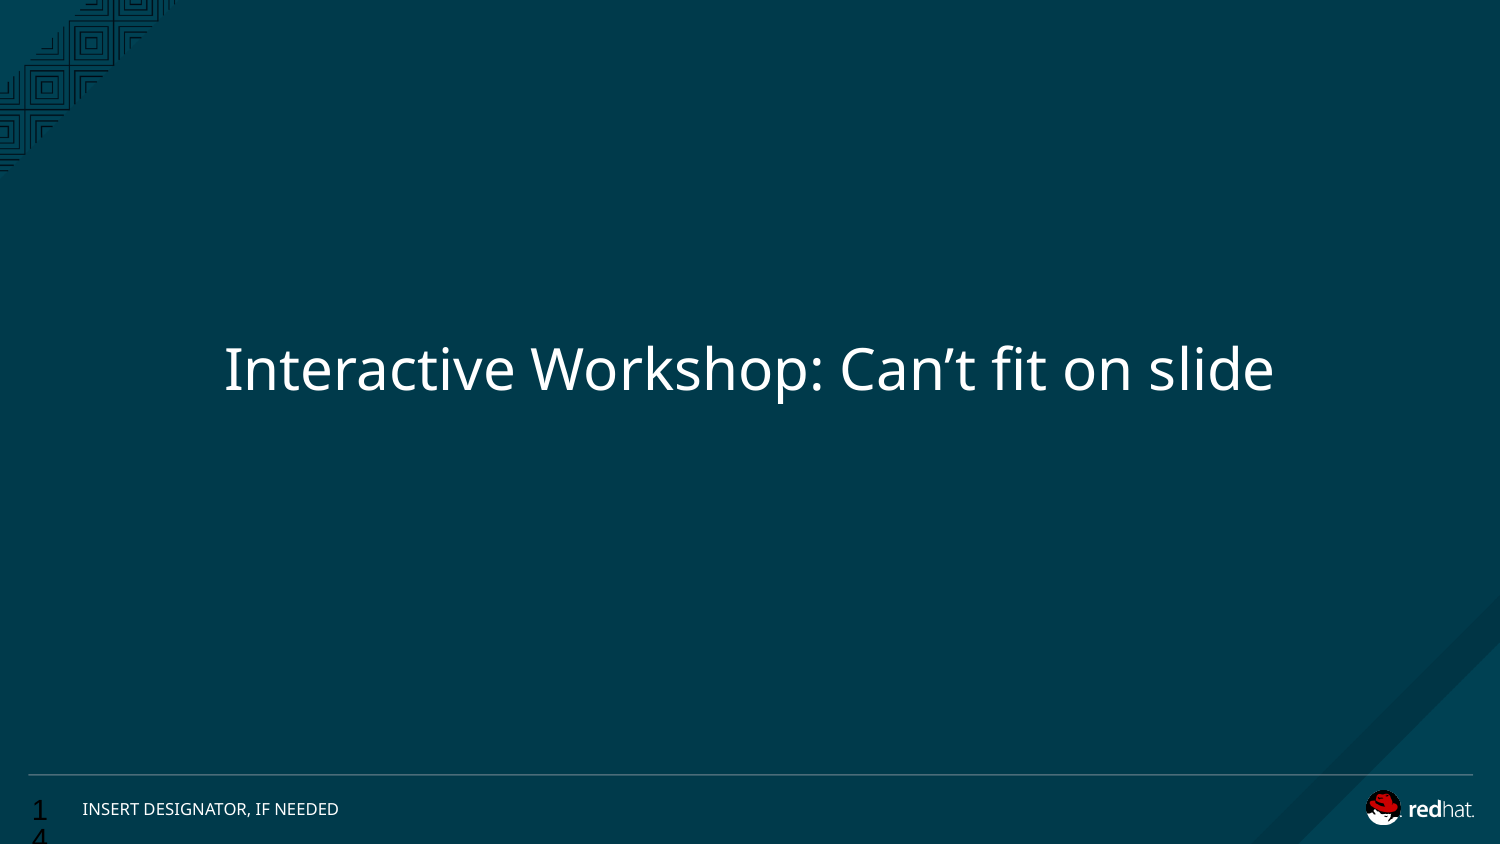

# Interactive Workshop: Can’t fit on slide